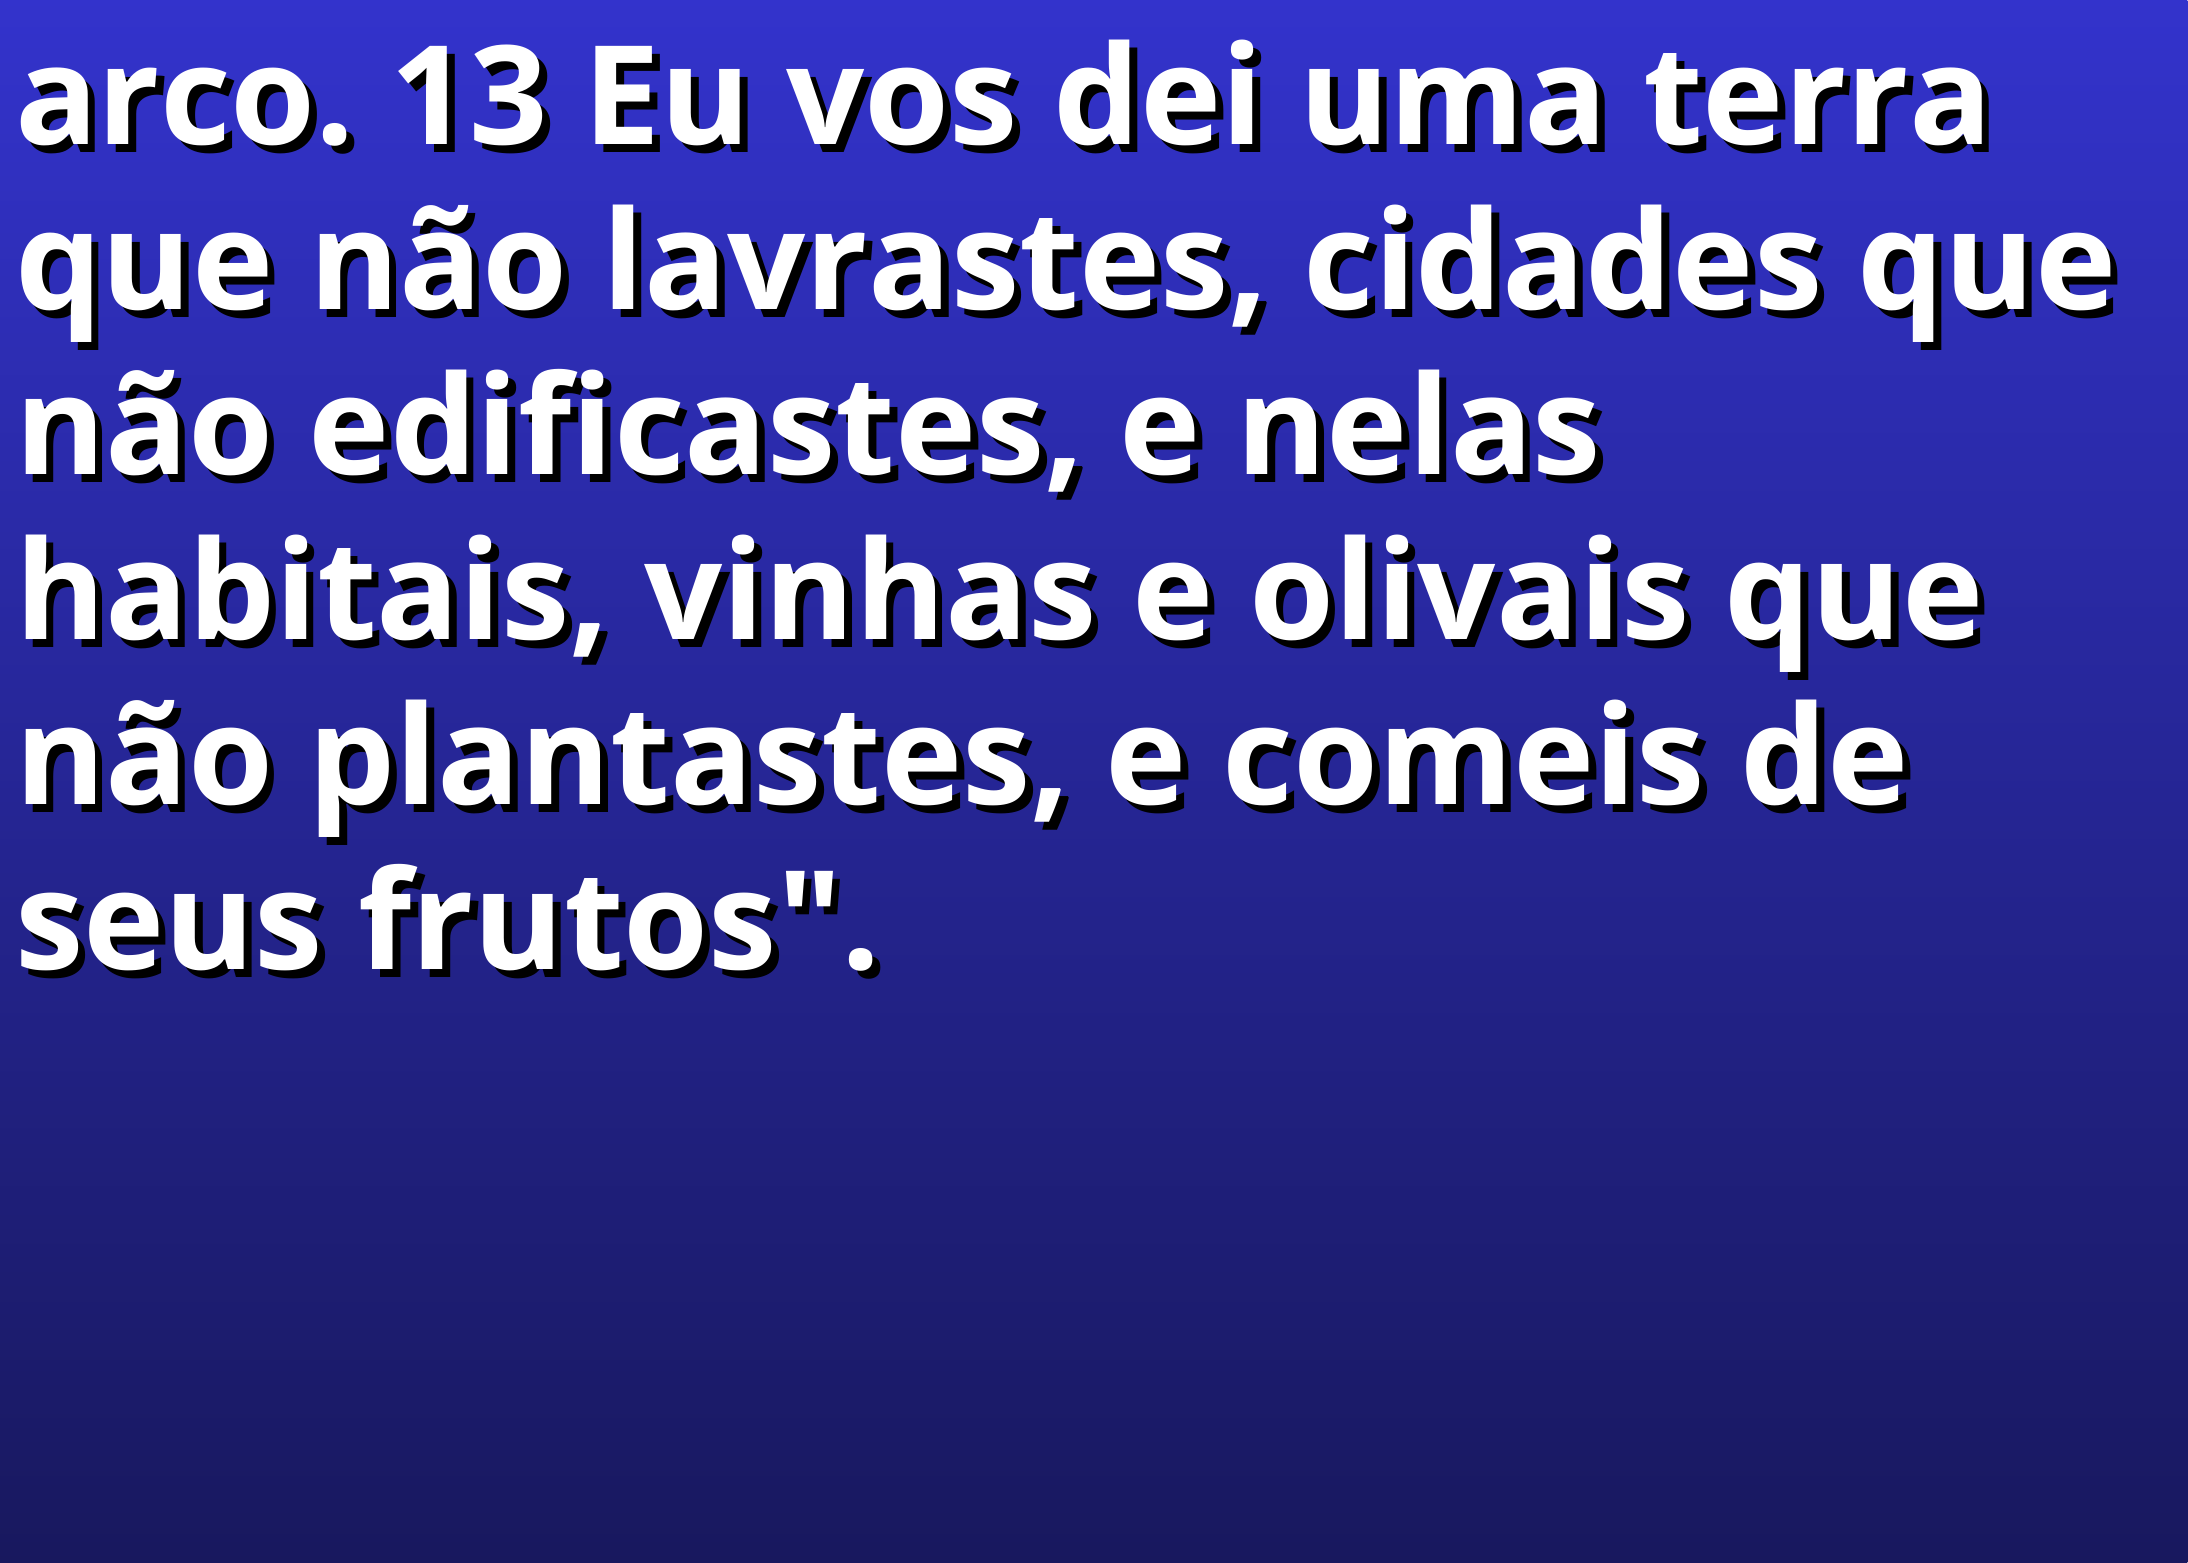

arco. 13 Eu vos dei uma terra que não lavrastes, cidades que não edificastes, e nelas habitais, vinhas e olivais que não plantastes, e comeis de seus frutos".